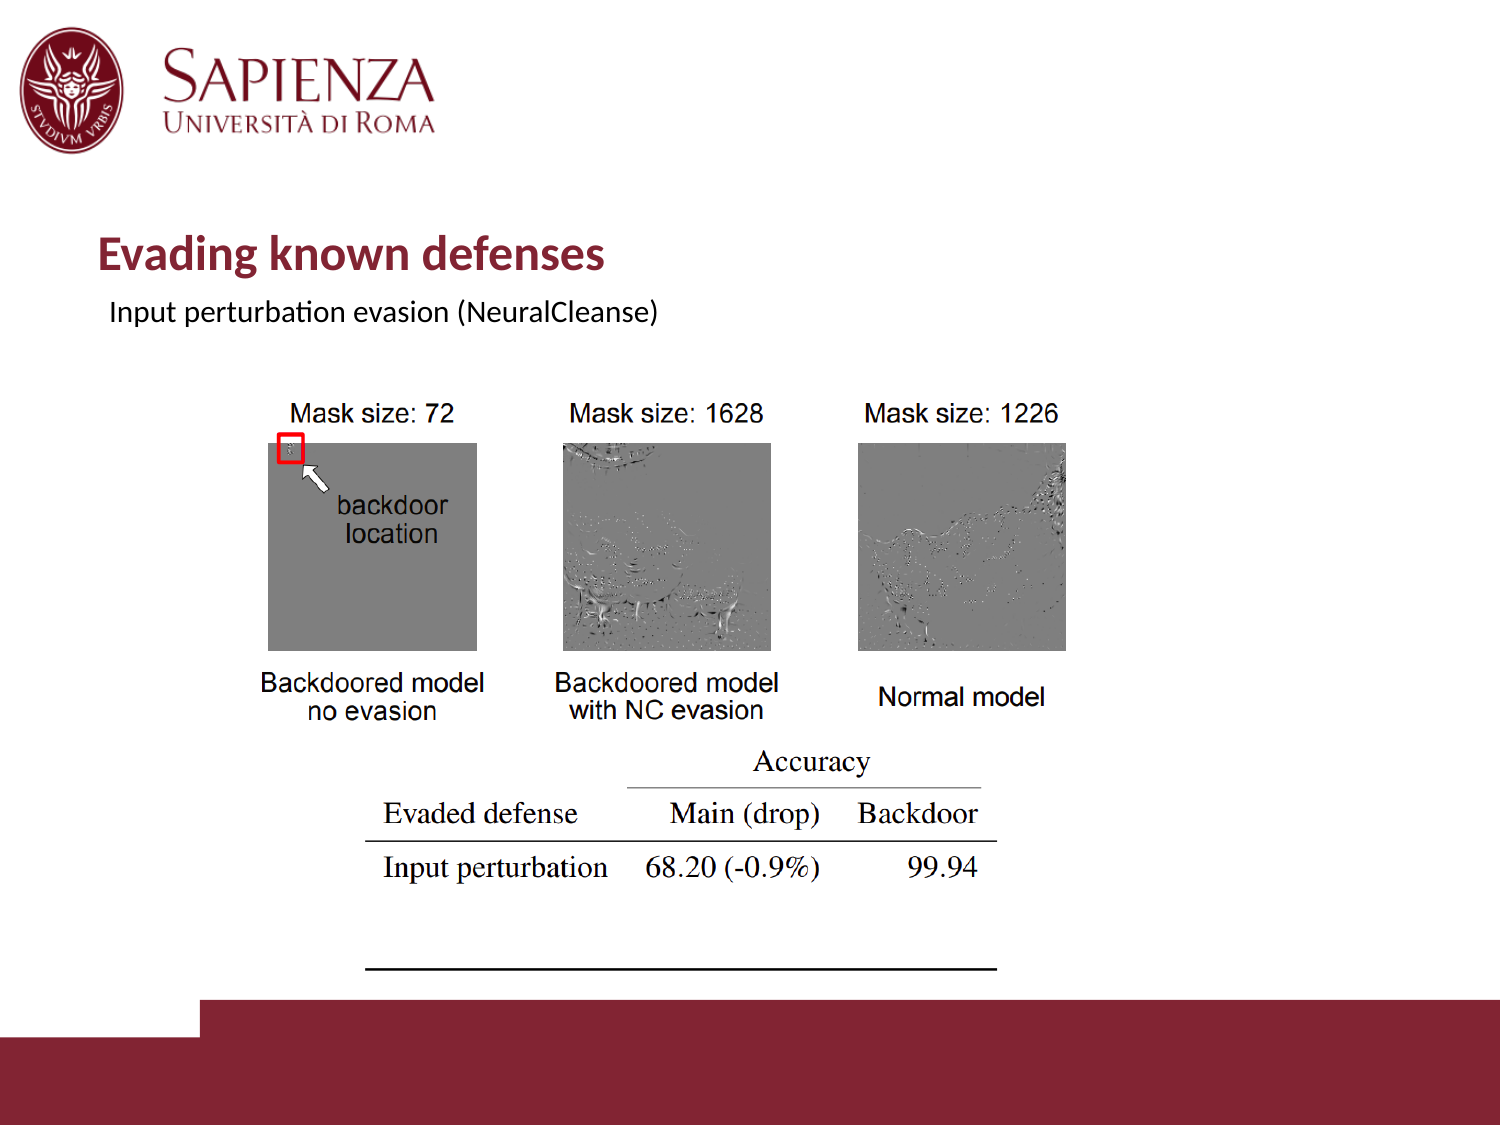

Evading known defenses
Input perturbation evasion (NeuralCleanse)